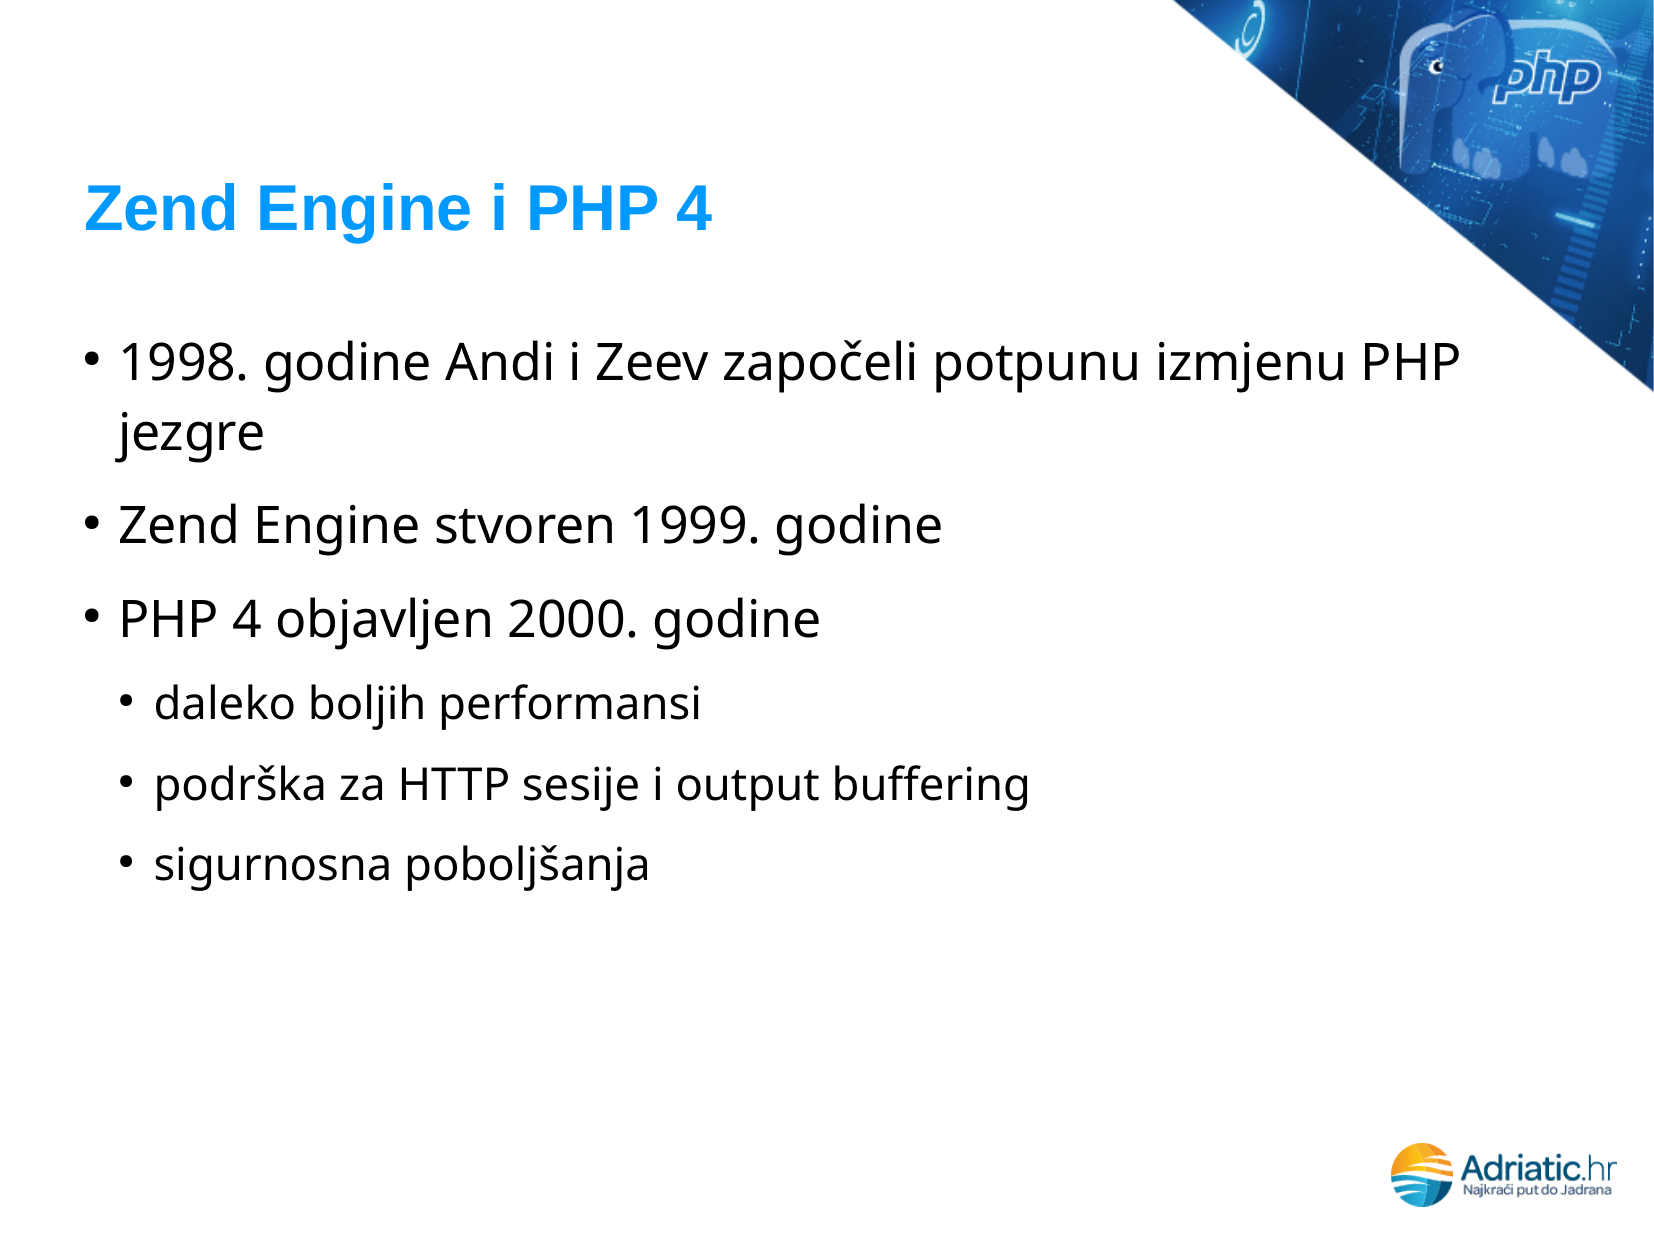

# Zend Engine i PHP 4
1998. godine Andi i Zeev započeli potpunu izmjenu PHP jezgre
Zend Engine stvoren 1999. godine
PHP 4 objavljen 2000. godine
daleko boljih performansi
podrška za HTTP sesije i output buffering
sigurnosna poboljšanja